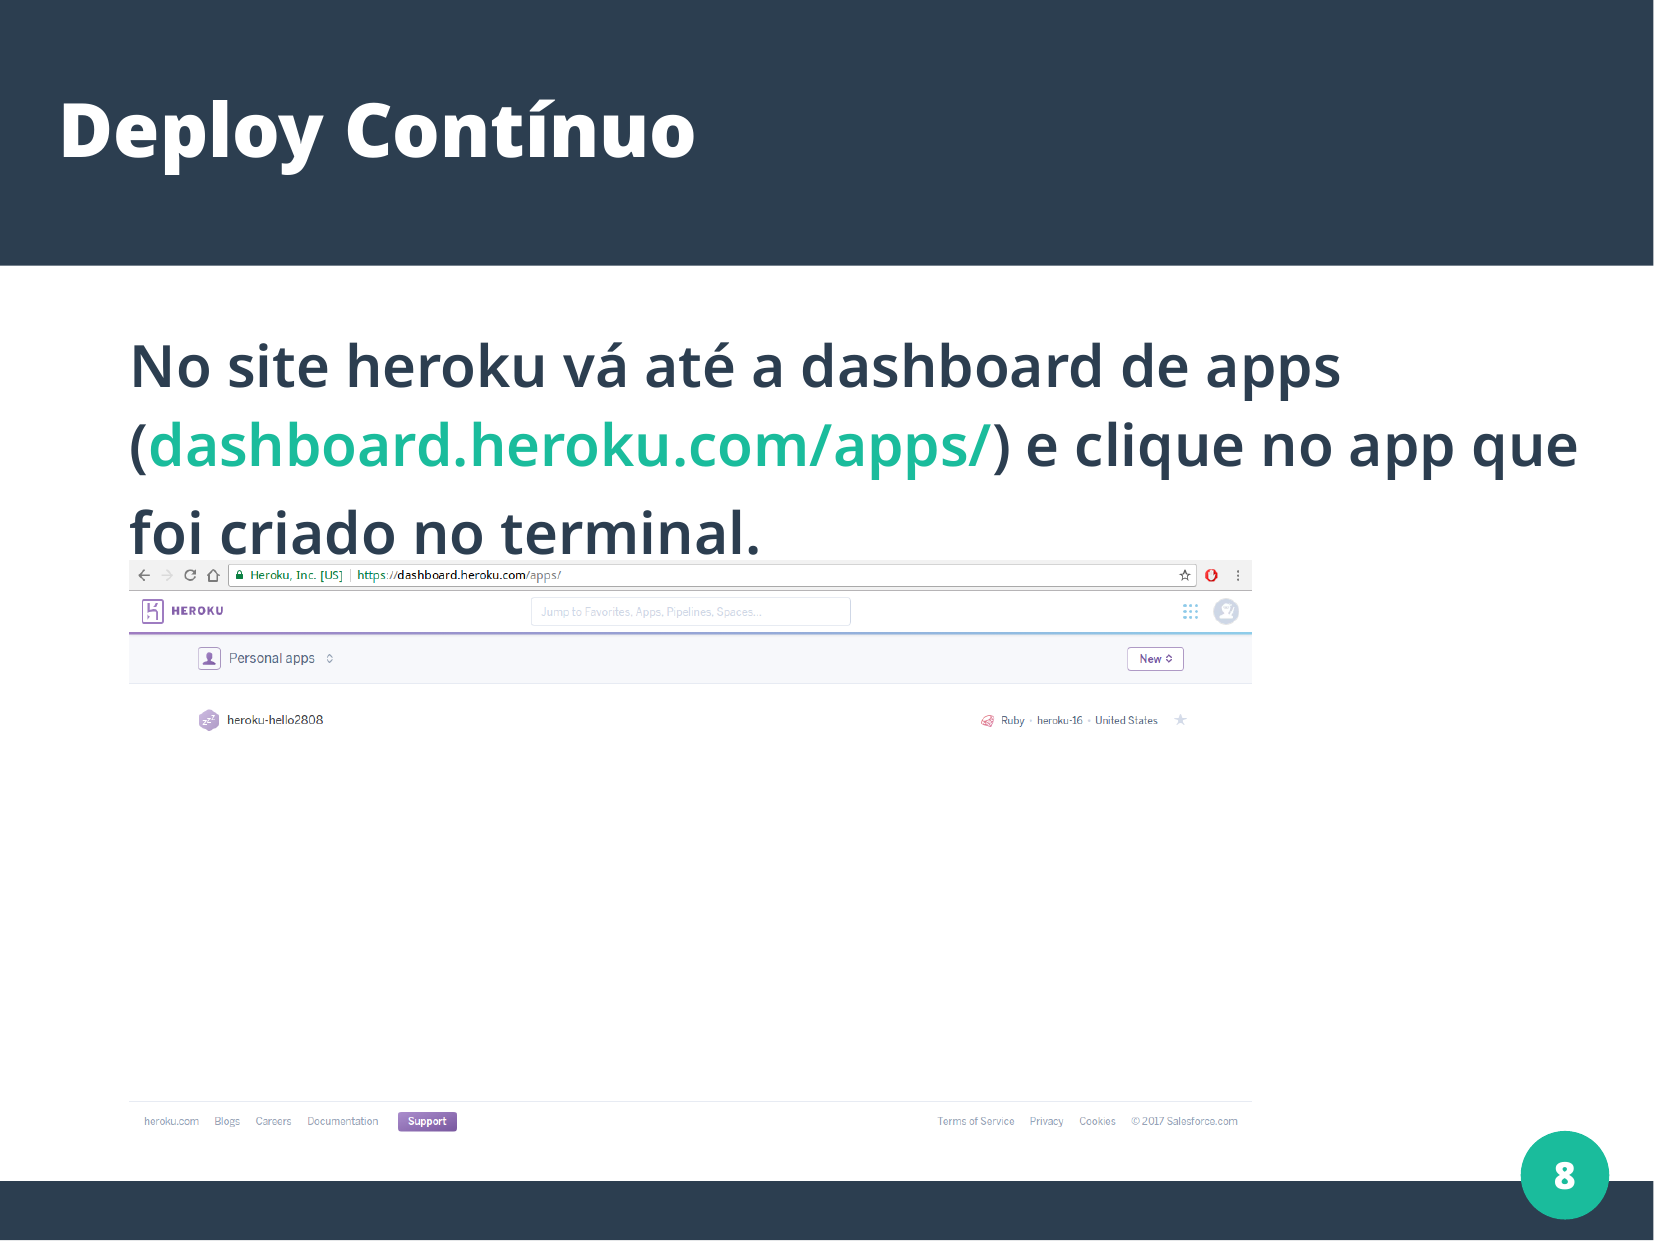

# Deploy Contínuo
No site heroku vá até a dashboard de apps (dashboard.heroku.com/apps/) e clique no app que foi criado no terminal.
8